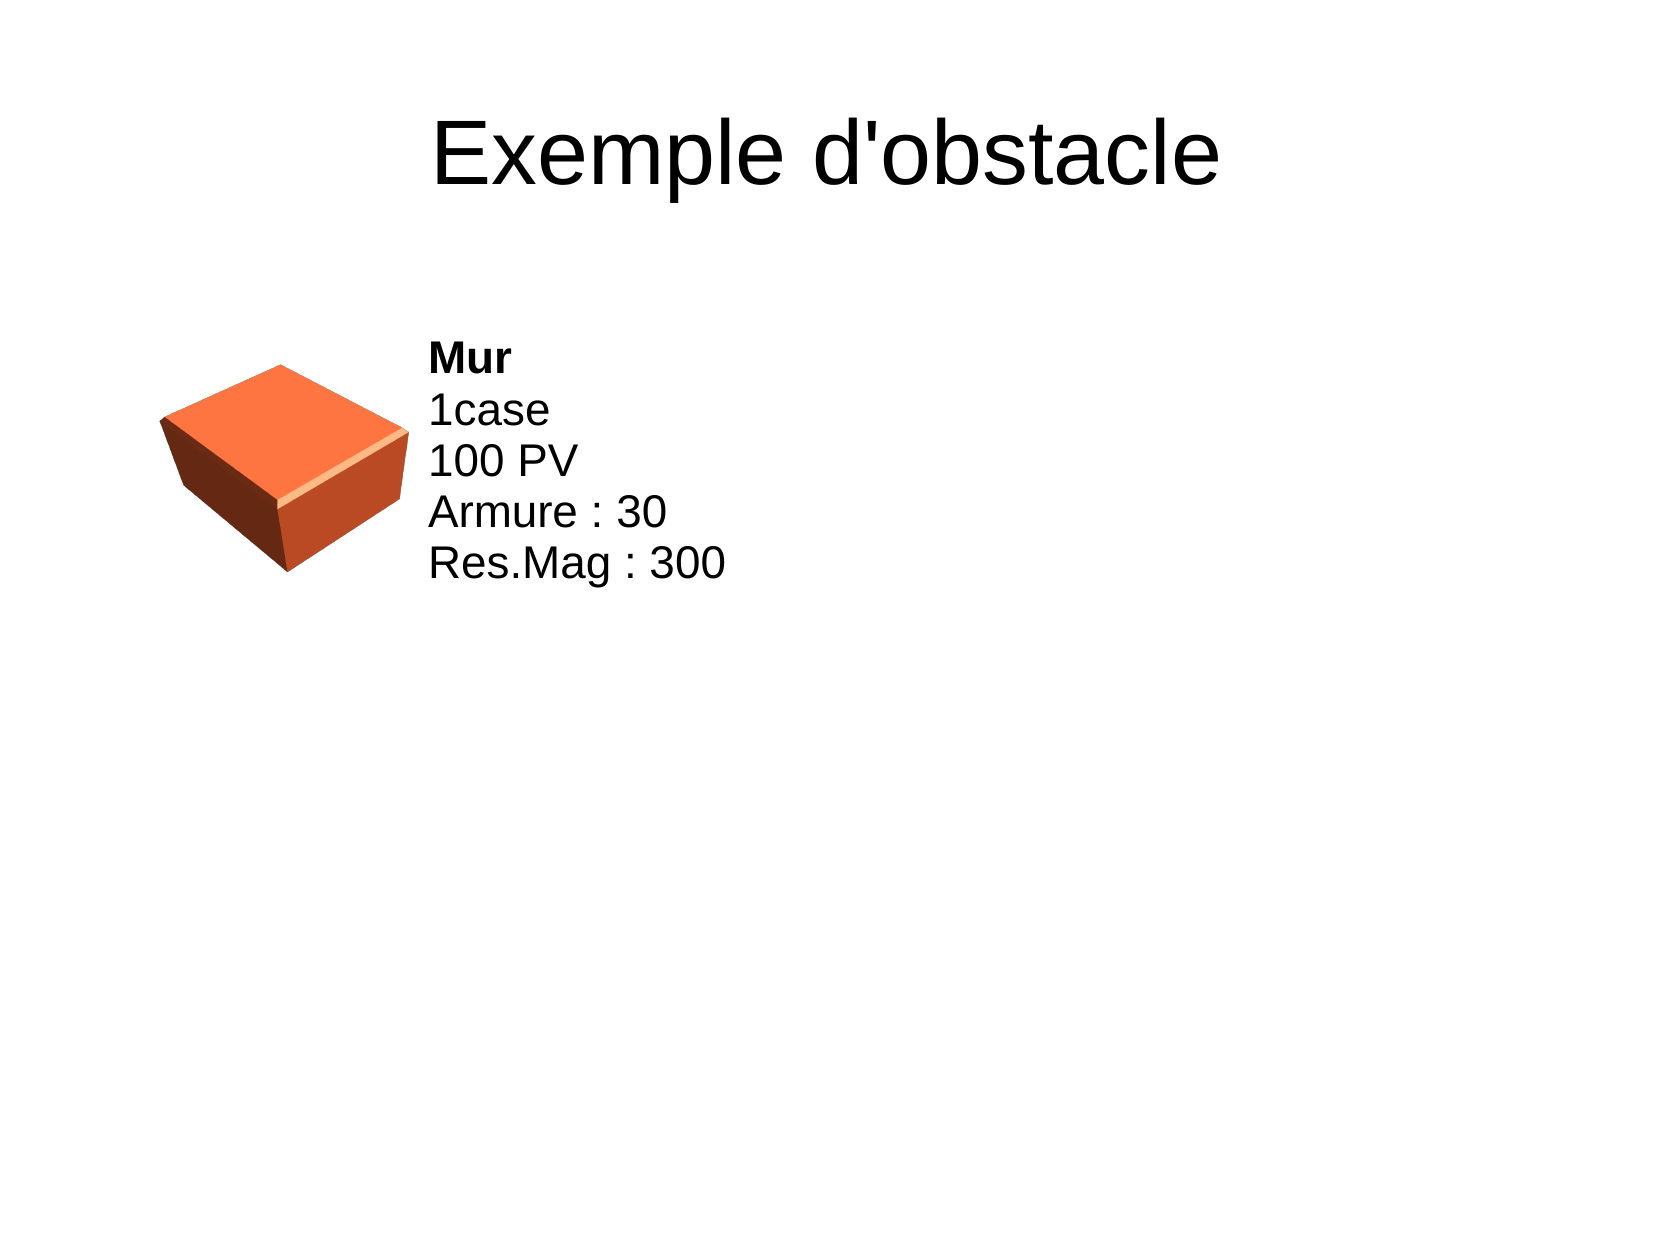

# Exemple d'obstacle
Mur
1case
100 PV
Armure : 30
Res.Mag : 300